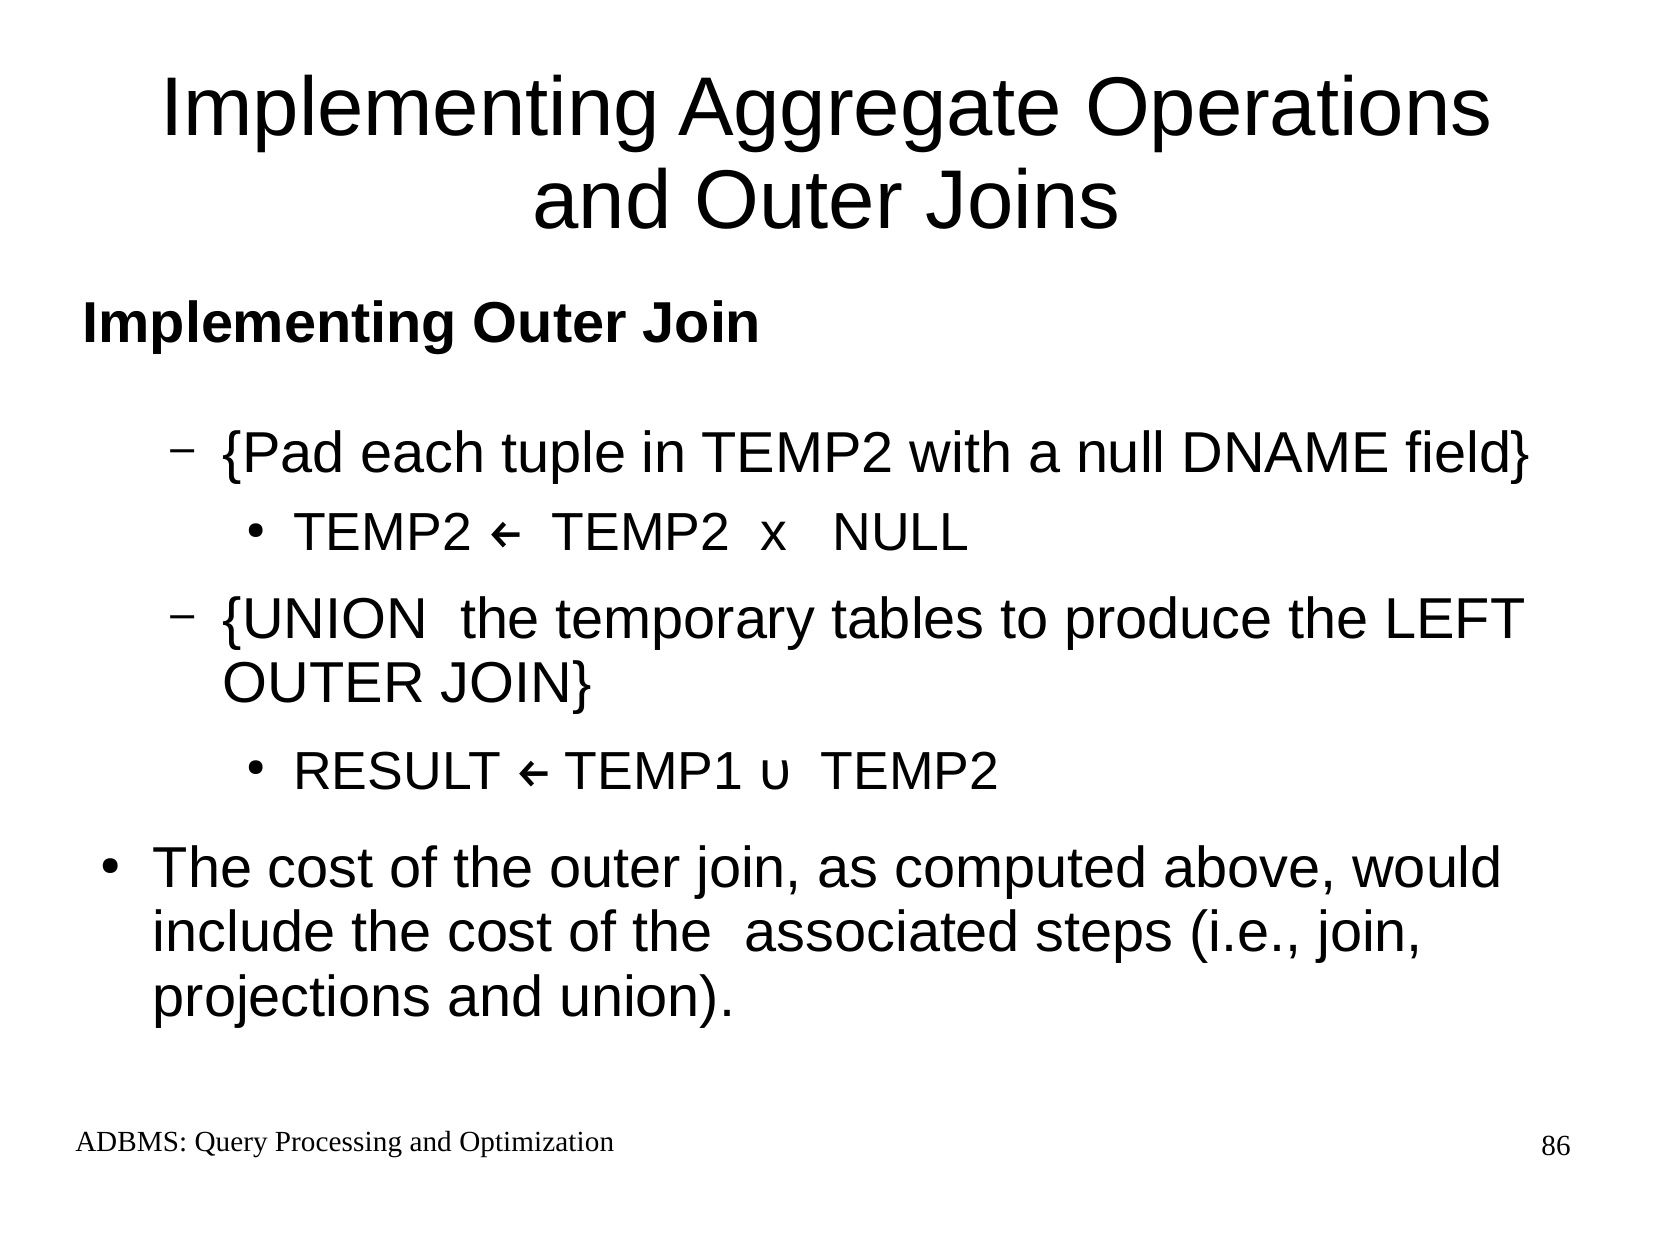

# Implementing Aggregate Operations and Outer Joins
Implementing Outer Join
{Pad each tuple in TEMP2 with a null DNAME field}
TEMP2 ← TEMP2 x NULL
{UNION the temporary tables to produce the LEFT OUTER JOIN}
RESULT ← TEMP1 υ TEMP2
The cost of the outer join, as computed above, would include the cost of the associated steps (i.e., join, projections and union).